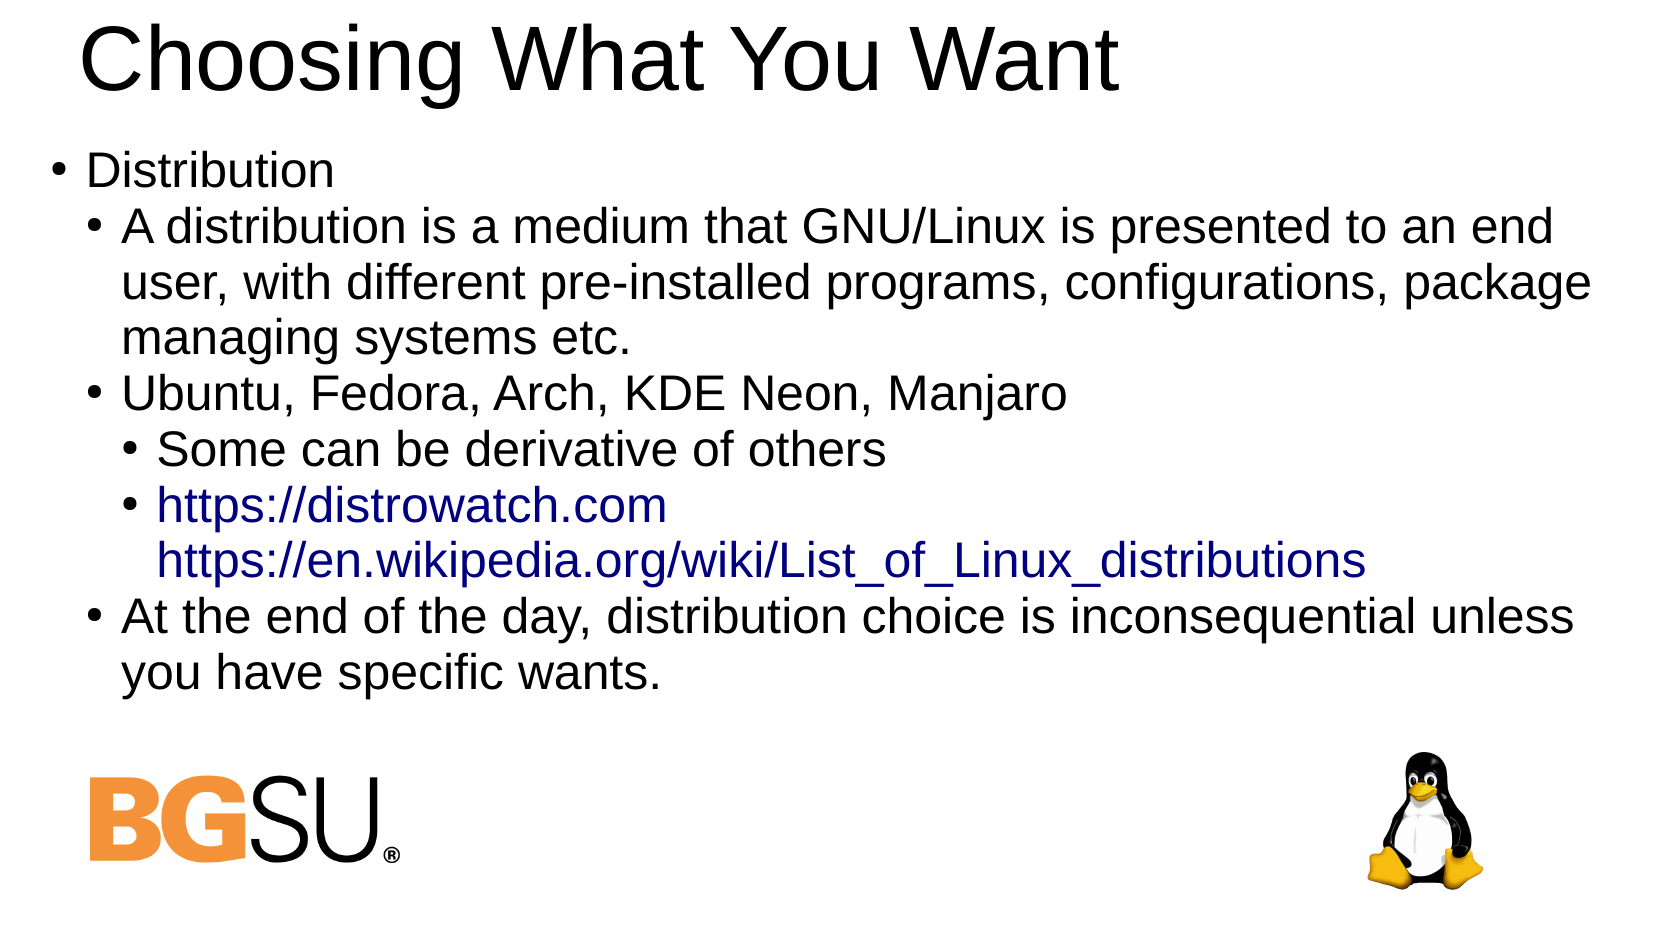

Choosing What You Want
Distribution
A distribution is a medium that GNU/Linux is presented to an end user, with different pre-installed programs, configurations, package managing systems etc.
Ubuntu, Fedora, Arch, KDE Neon, Manjaro
Some can be derivative of others
https://distrowatch.com https://en.wikipedia.org/wiki/List_of_Linux_distributions
At the end of the day, distribution choice is inconsequential unless you have specific wants.